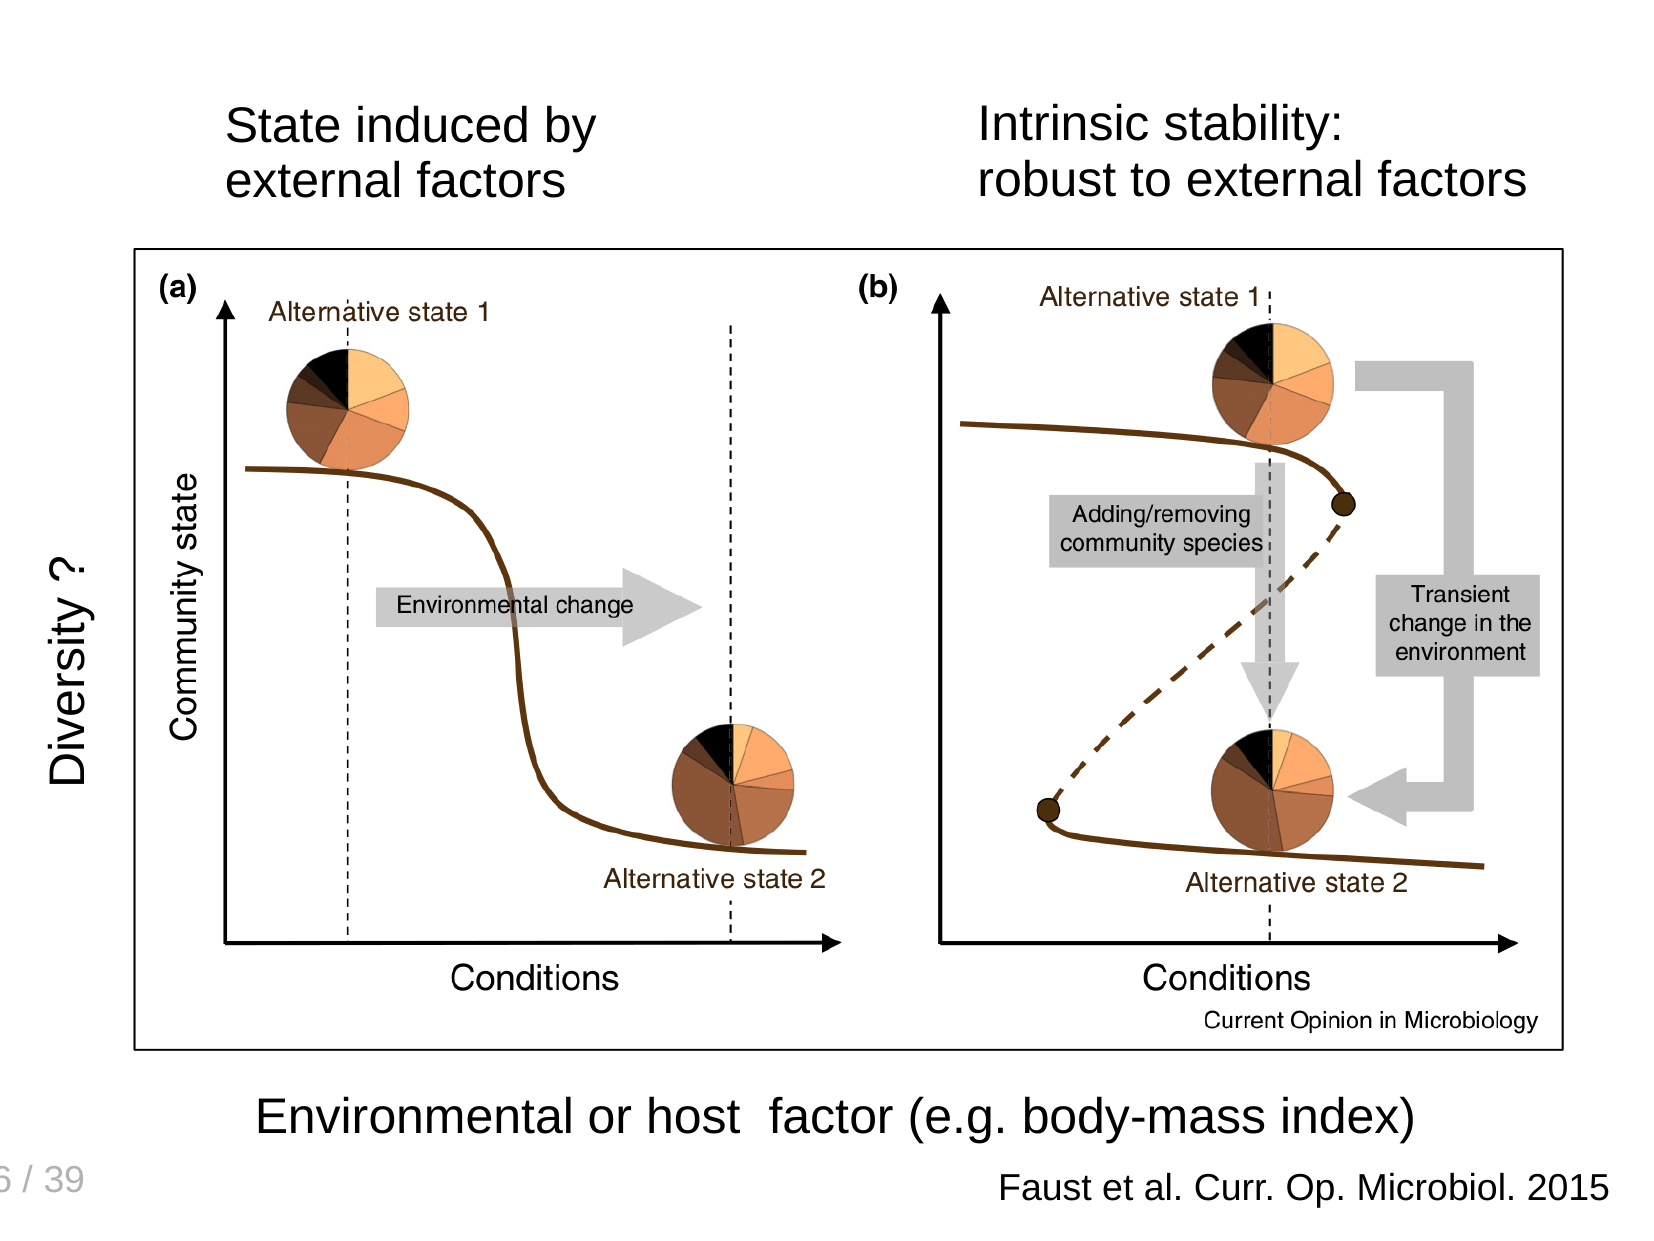

Intrinsic stability:
robust to external factors
State induced by
external factors
Diversity ?
Environmental or host factor (e.g. body-mass index)
Faust et al. Curr. Op. Microbiol. 2015